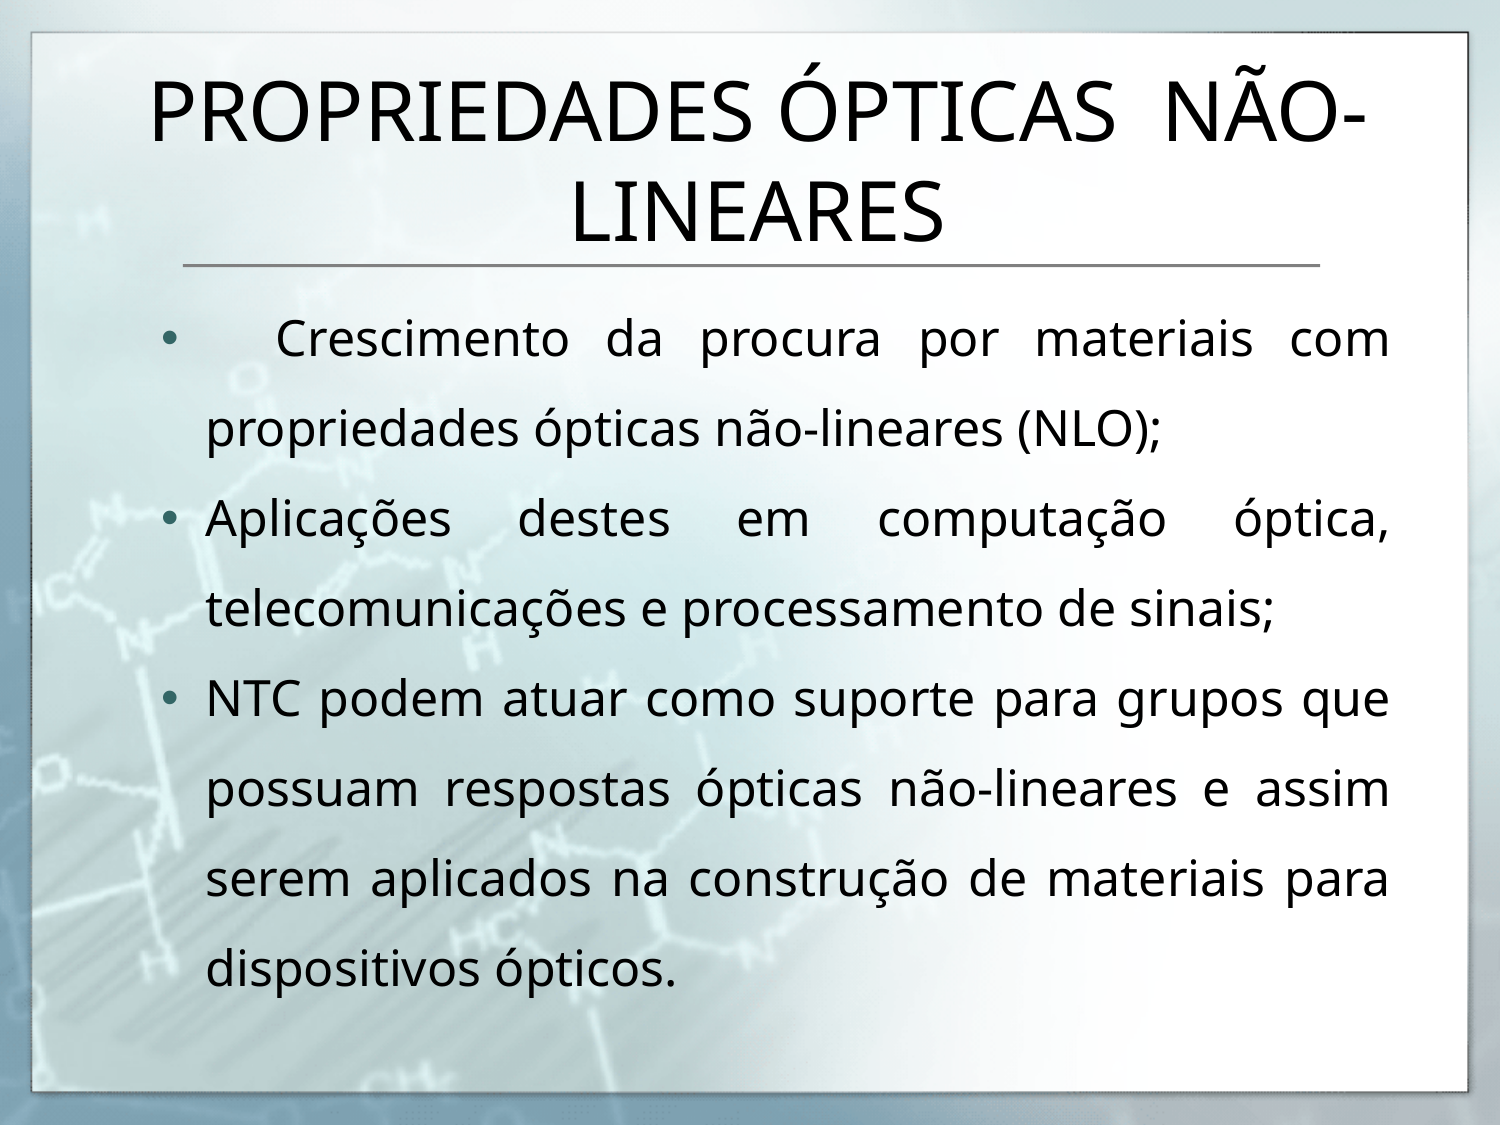

PROPRIEDADES ÓPTICAS NÃO- LINEARES
 Crescimento da procura por materiais com propriedades ópticas não-lineares (NLO);
Aplicações destes em computação óptica, telecomunicações e processamento de sinais;
NTC podem atuar como suporte para grupos que possuam respostas ópticas não-lineares e assim serem aplicados na construção de materiais para dispositivos ópticos.